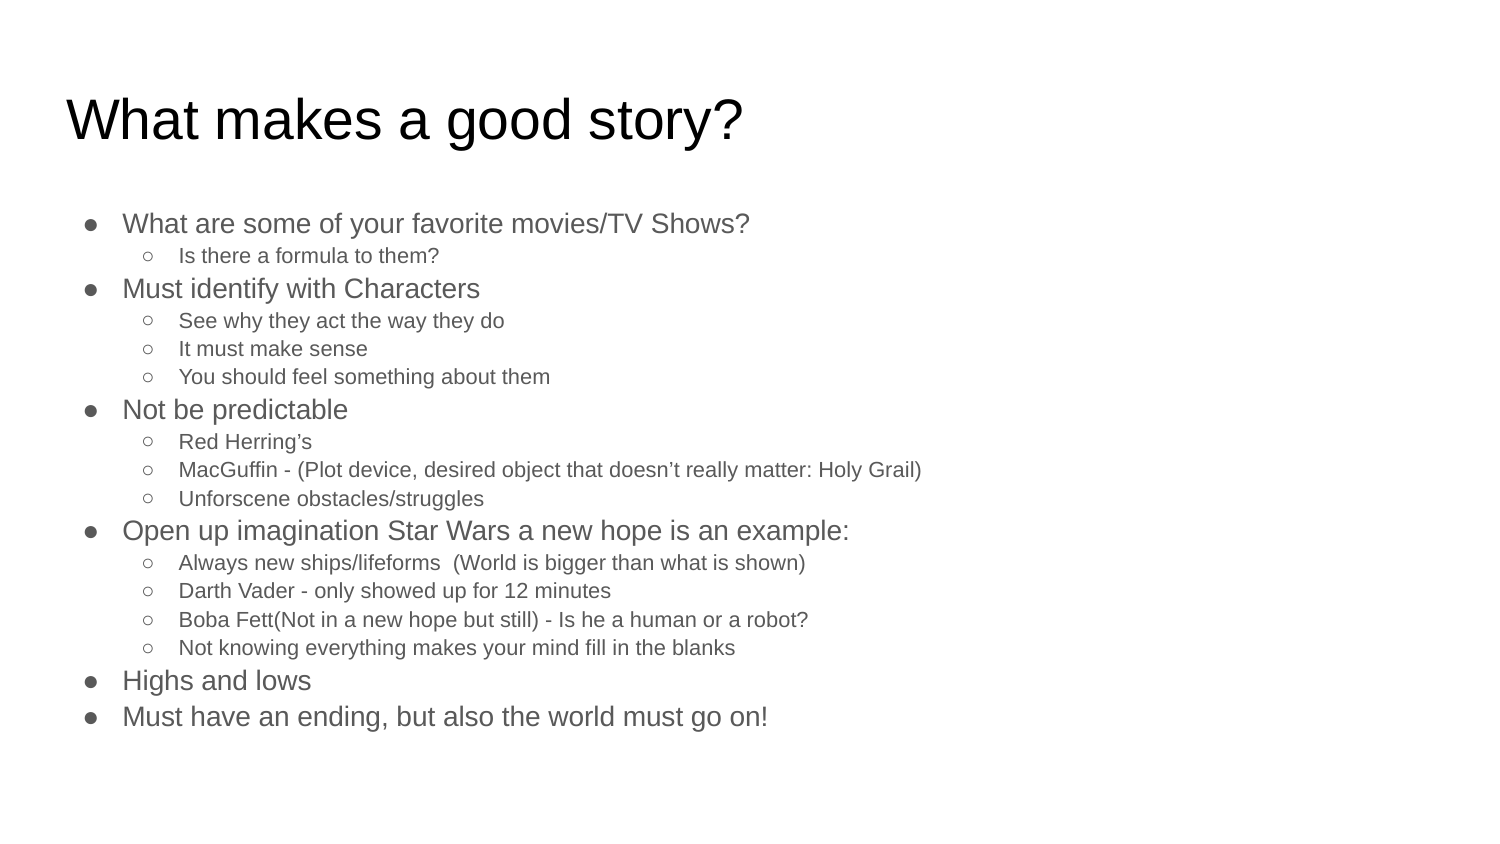

# What makes a good story?
What are some of your favorite movies/TV Shows?
Is there a formula to them?
Must identify with Characters
See why they act the way they do
It must make sense
You should feel something about them
Not be predictable
Red Herring’s
MacGuffin - (Plot device, desired object that doesn’t really matter: Holy Grail)
Unforscene obstacles/struggles
Open up imagination Star Wars a new hope is an example:
Always new ships/lifeforms (World is bigger than what is shown)
Darth Vader - only showed up for 12 minutes
Boba Fett(Not in a new hope but still) - Is he a human or a robot?
Not knowing everything makes your mind fill in the blanks
Highs and lows
Must have an ending, but also the world must go on!